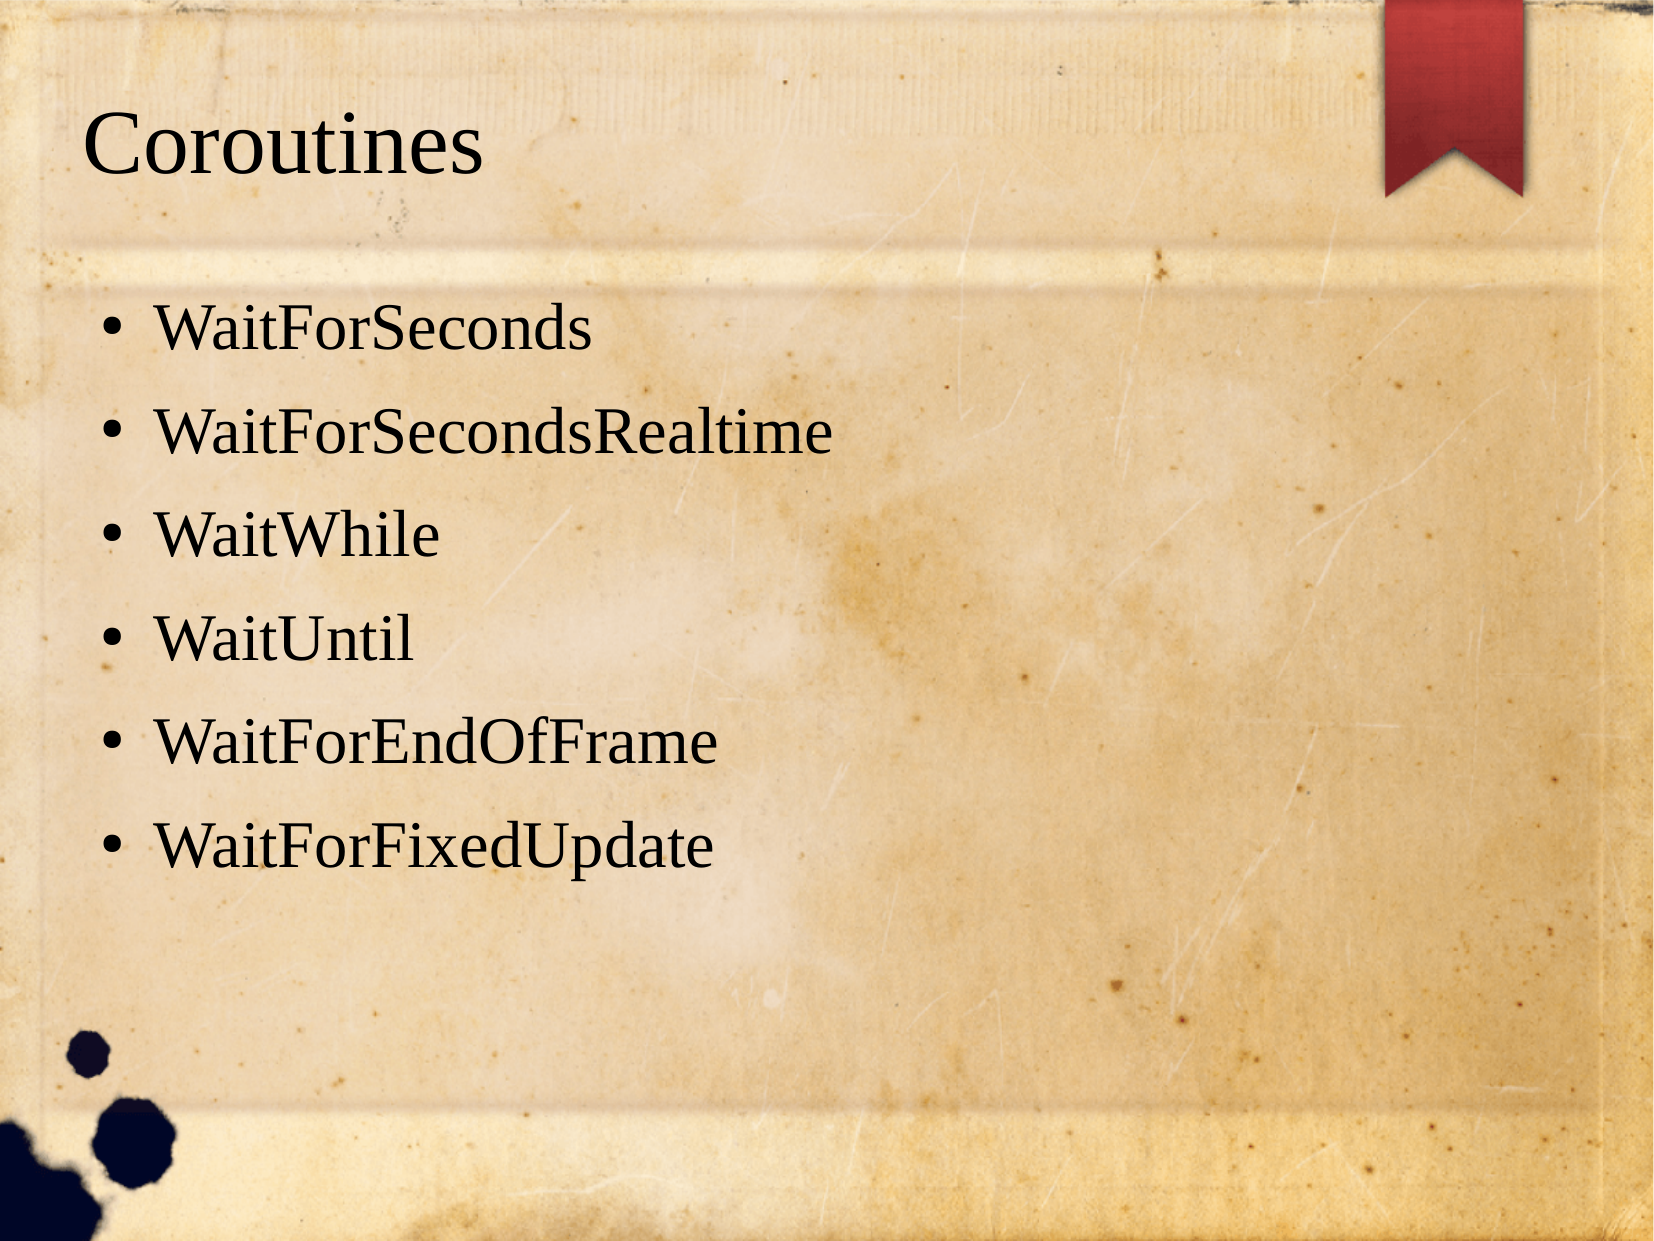

# Coroutines
WaitForSeconds
WaitForSecondsRealtime
WaitWhile
WaitUntil
WaitForEndOfFrame
WaitForFixedUpdate